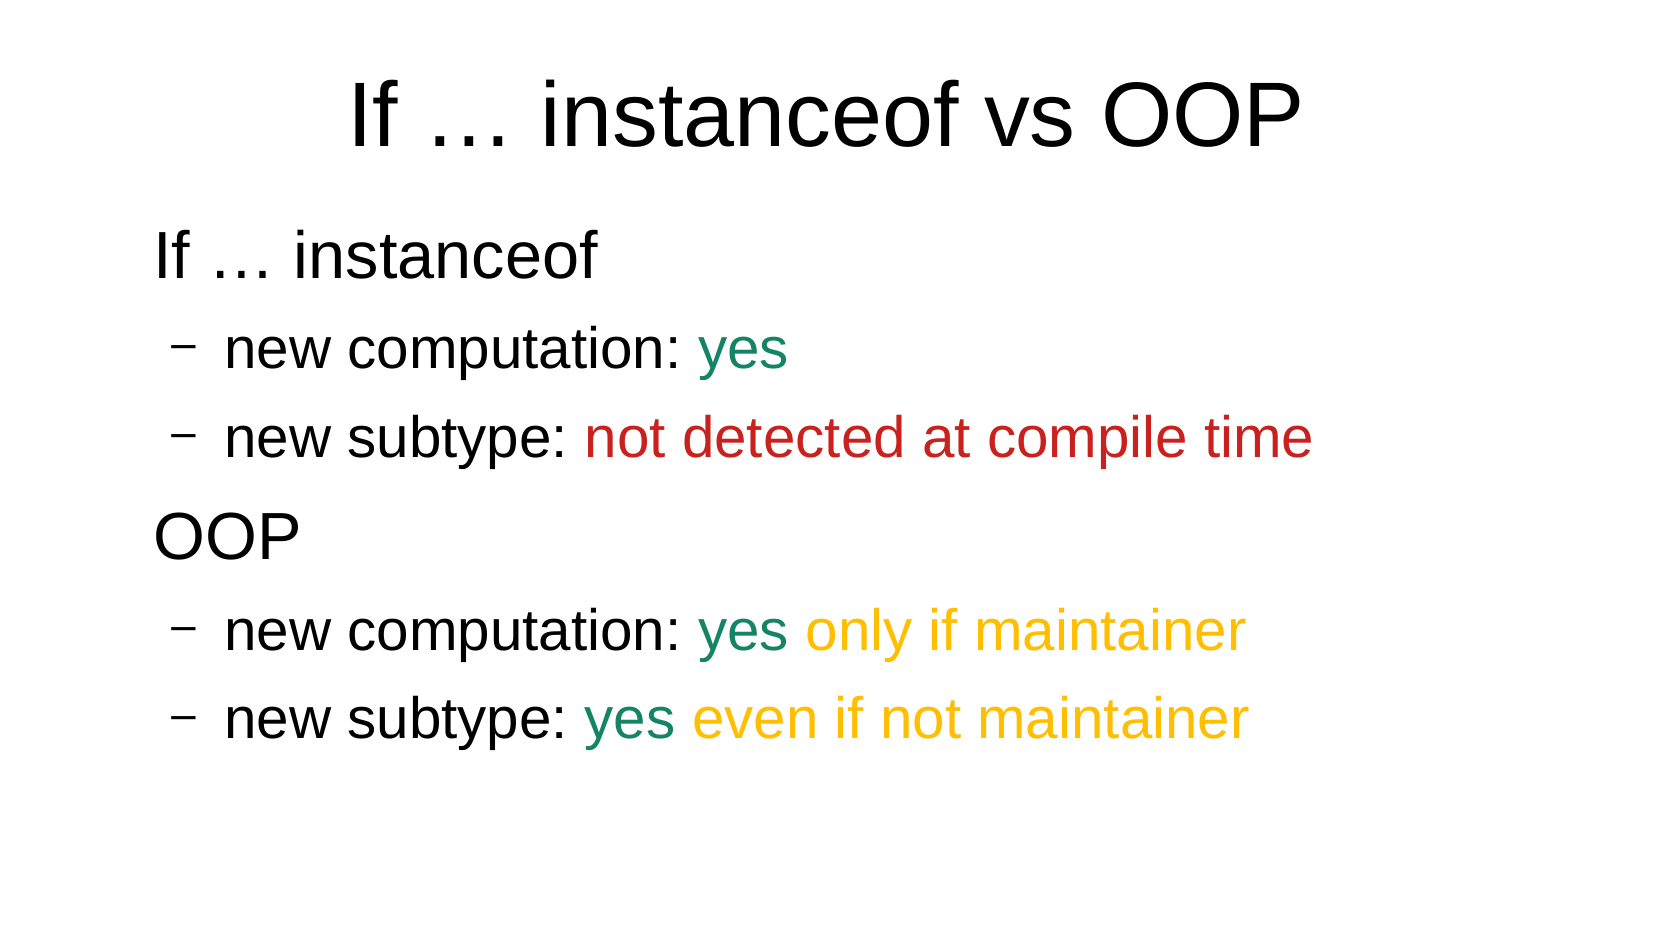

# If … instanceof vs OOP
If … instanceof
new computation: yes
new subtype: not detected at compile time
OOP
new computation: yes only if maintainer
new subtype: yes even if not maintainer